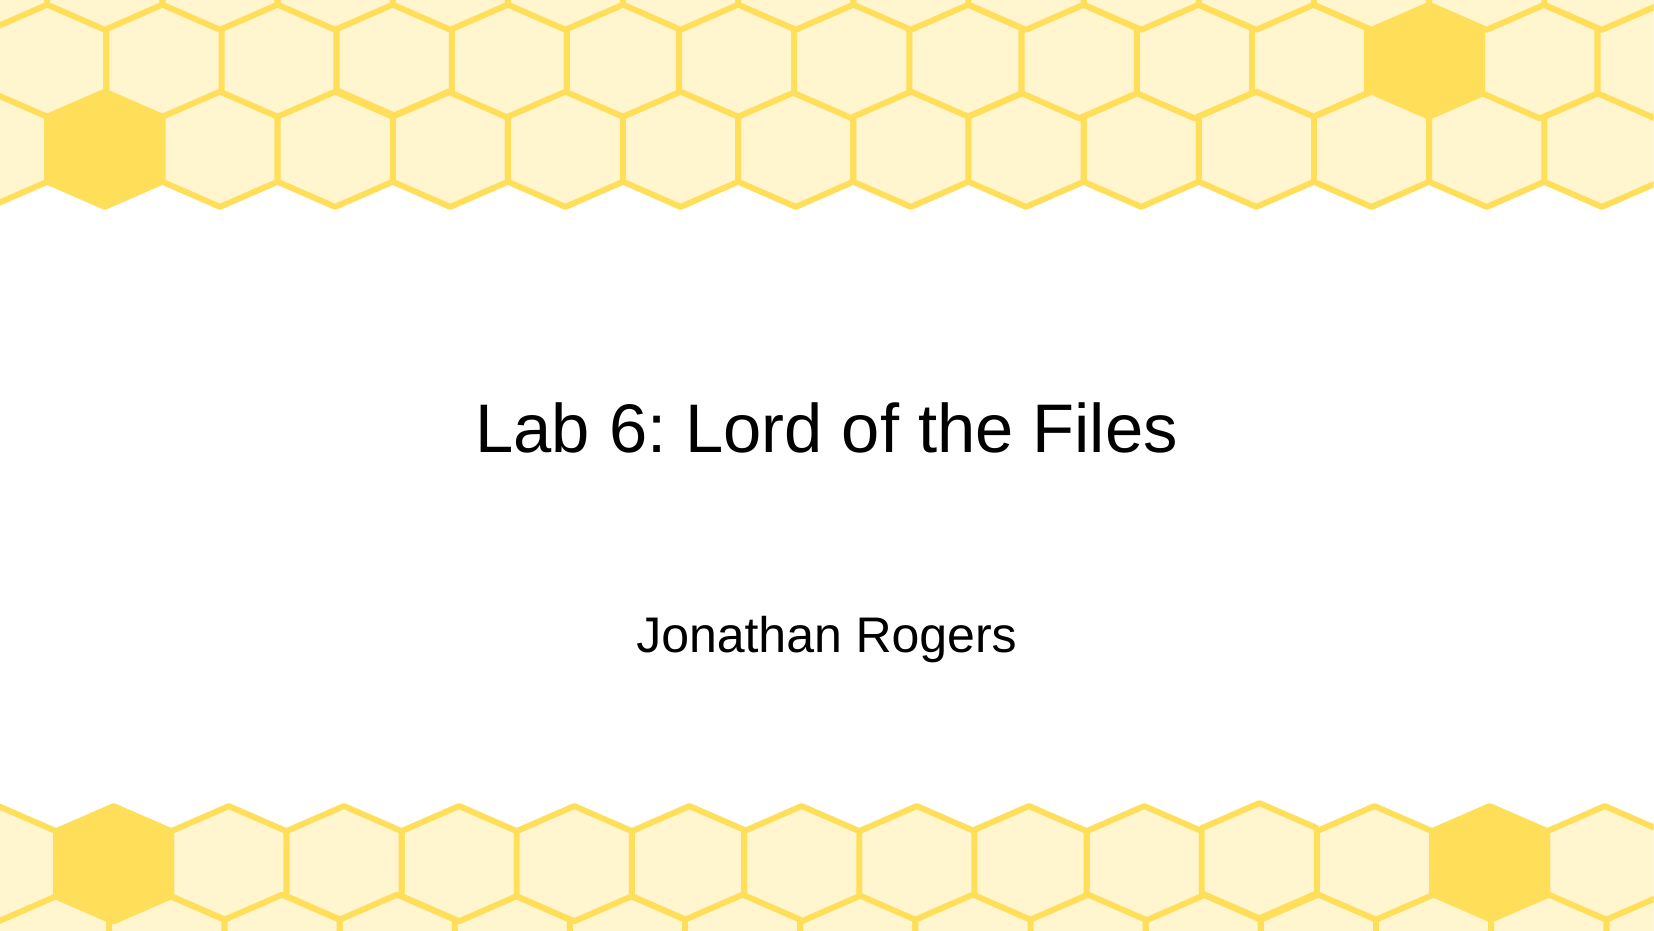

# Lab 6: Lord of the Files
Jonathan Rogers